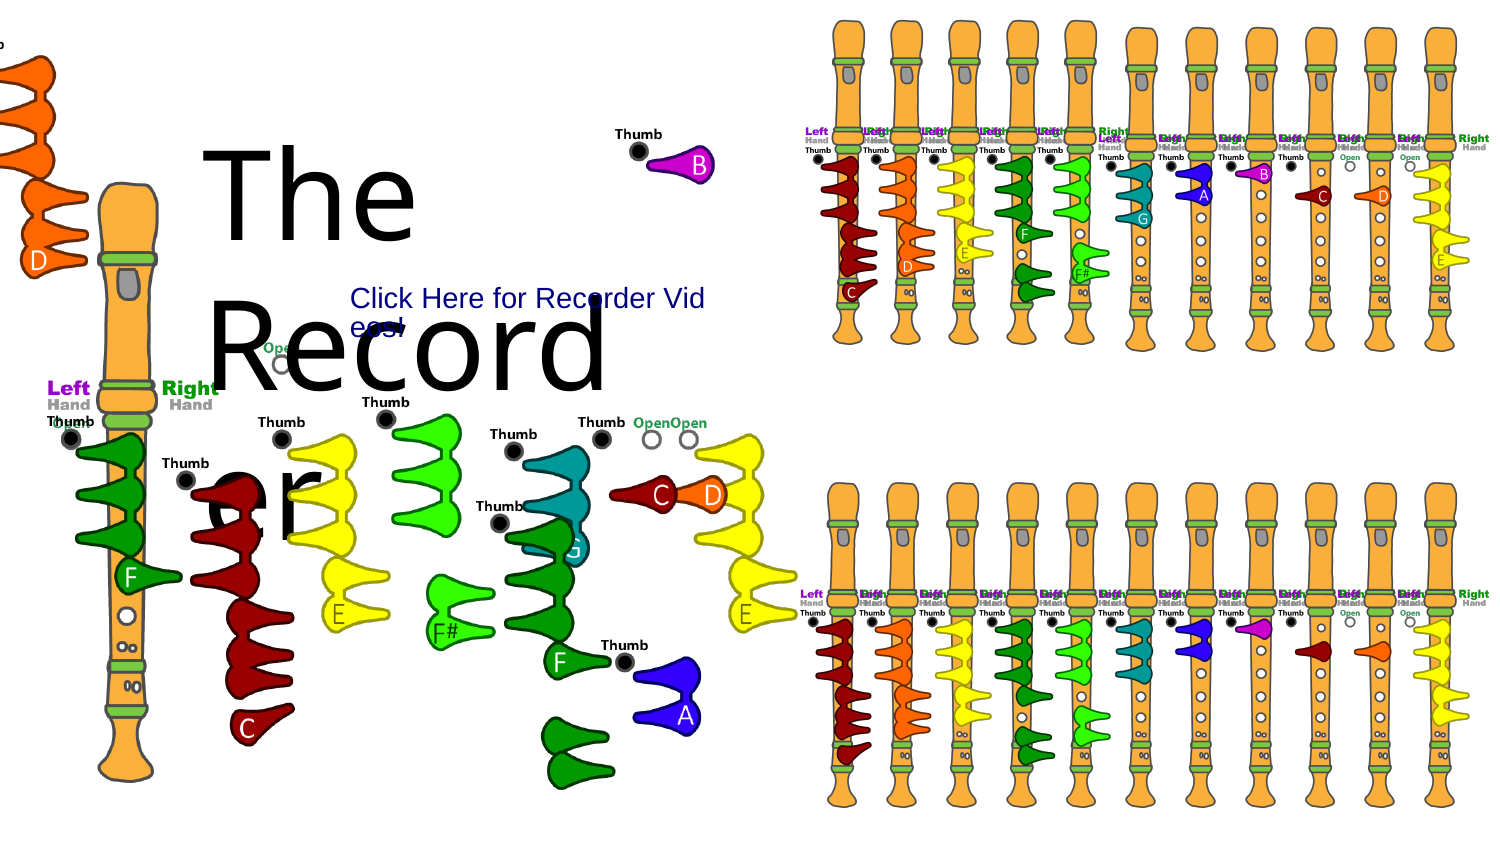

The Recorder
Click Here for Recorder Videos!